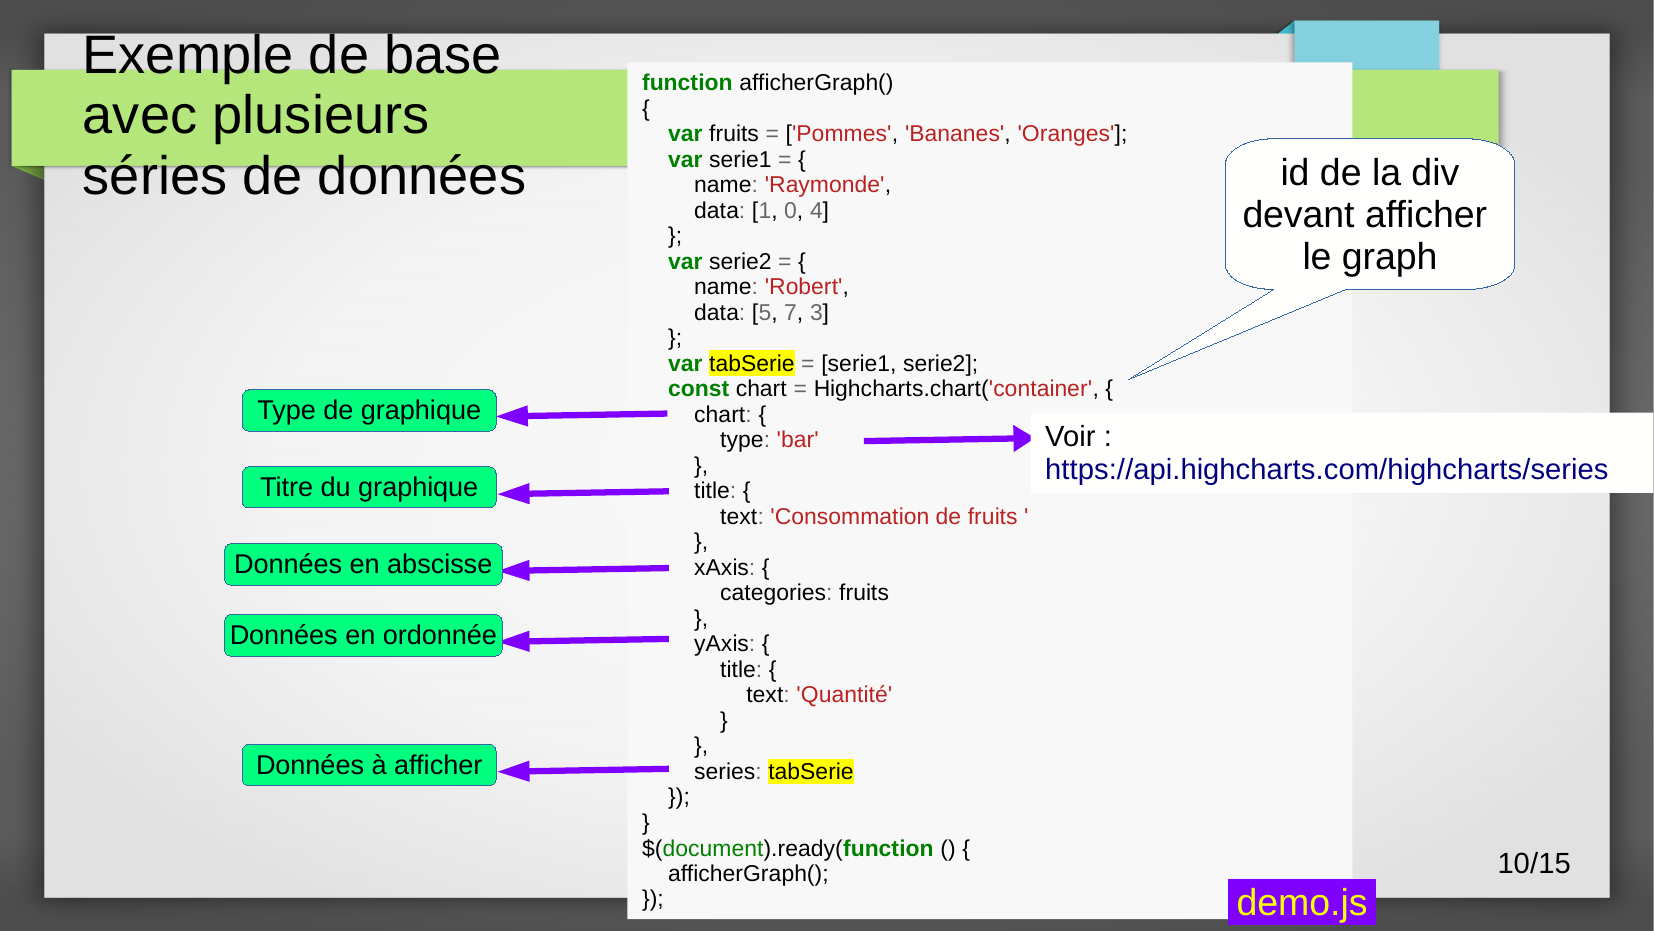

# Exemple de base avec plusieurs séries de données
function afficherGraph()
{
 var fruits = ['Pommes', 'Bananes', 'Oranges'];
 var serie1 = {
 name: 'Raymonde',
 data: [1, 0, 4]
 };
 var serie2 = {
 name: 'Robert',
 data: [5, 7, 3]
 };
 var tabSerie = [serie1, serie2];
 const chart = Highcharts.chart('container', {
 chart: {
 type: 'bar'
 },
 title: {
 text: 'Consommation de fruits '
 },
 xAxis: {
 categories: fruits
 },
 yAxis: {
 title: {
 text: 'Quantité'
 }
 },
 series: tabSerie
 });
}
$(document).ready(function () {
 afficherGraph();
});
id de la div
devant afficher
le graph
Type de graphique
Voir :
https://api.highcharts.com/highcharts/series
Titre du graphique
Données en abscisse
Données en ordonnée
Données à afficher
10
demo.js